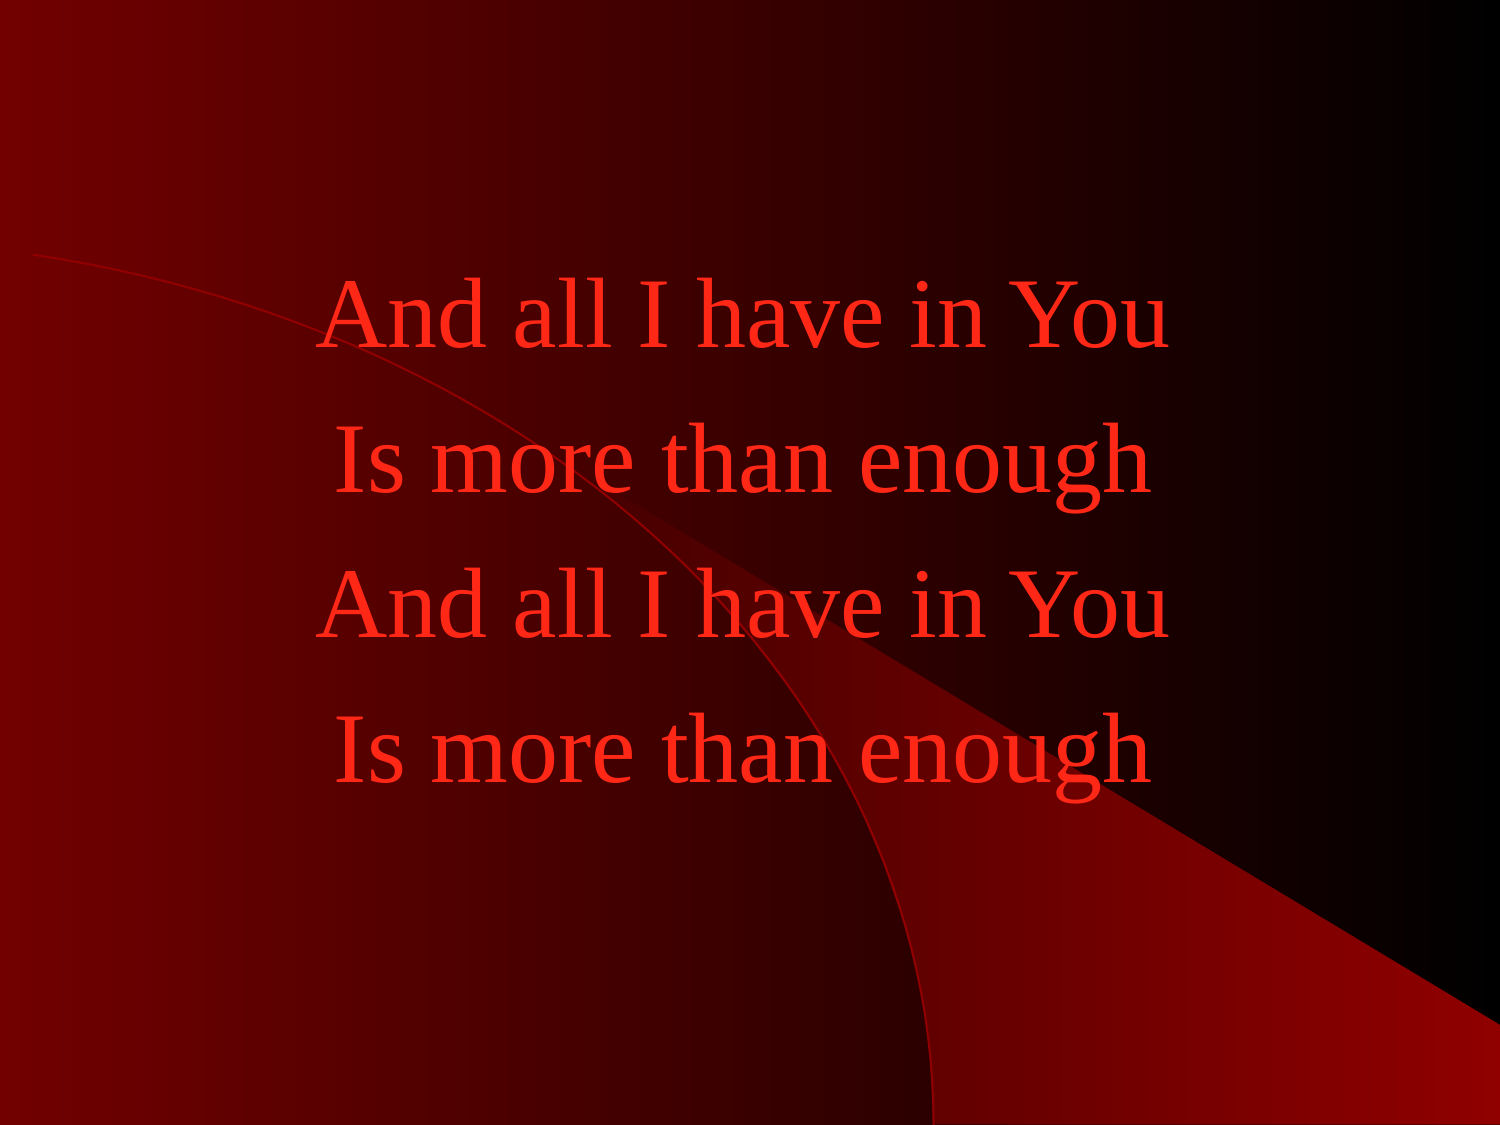

# And all I have in You
Is more than enough
And all I have in You
Is more than enough